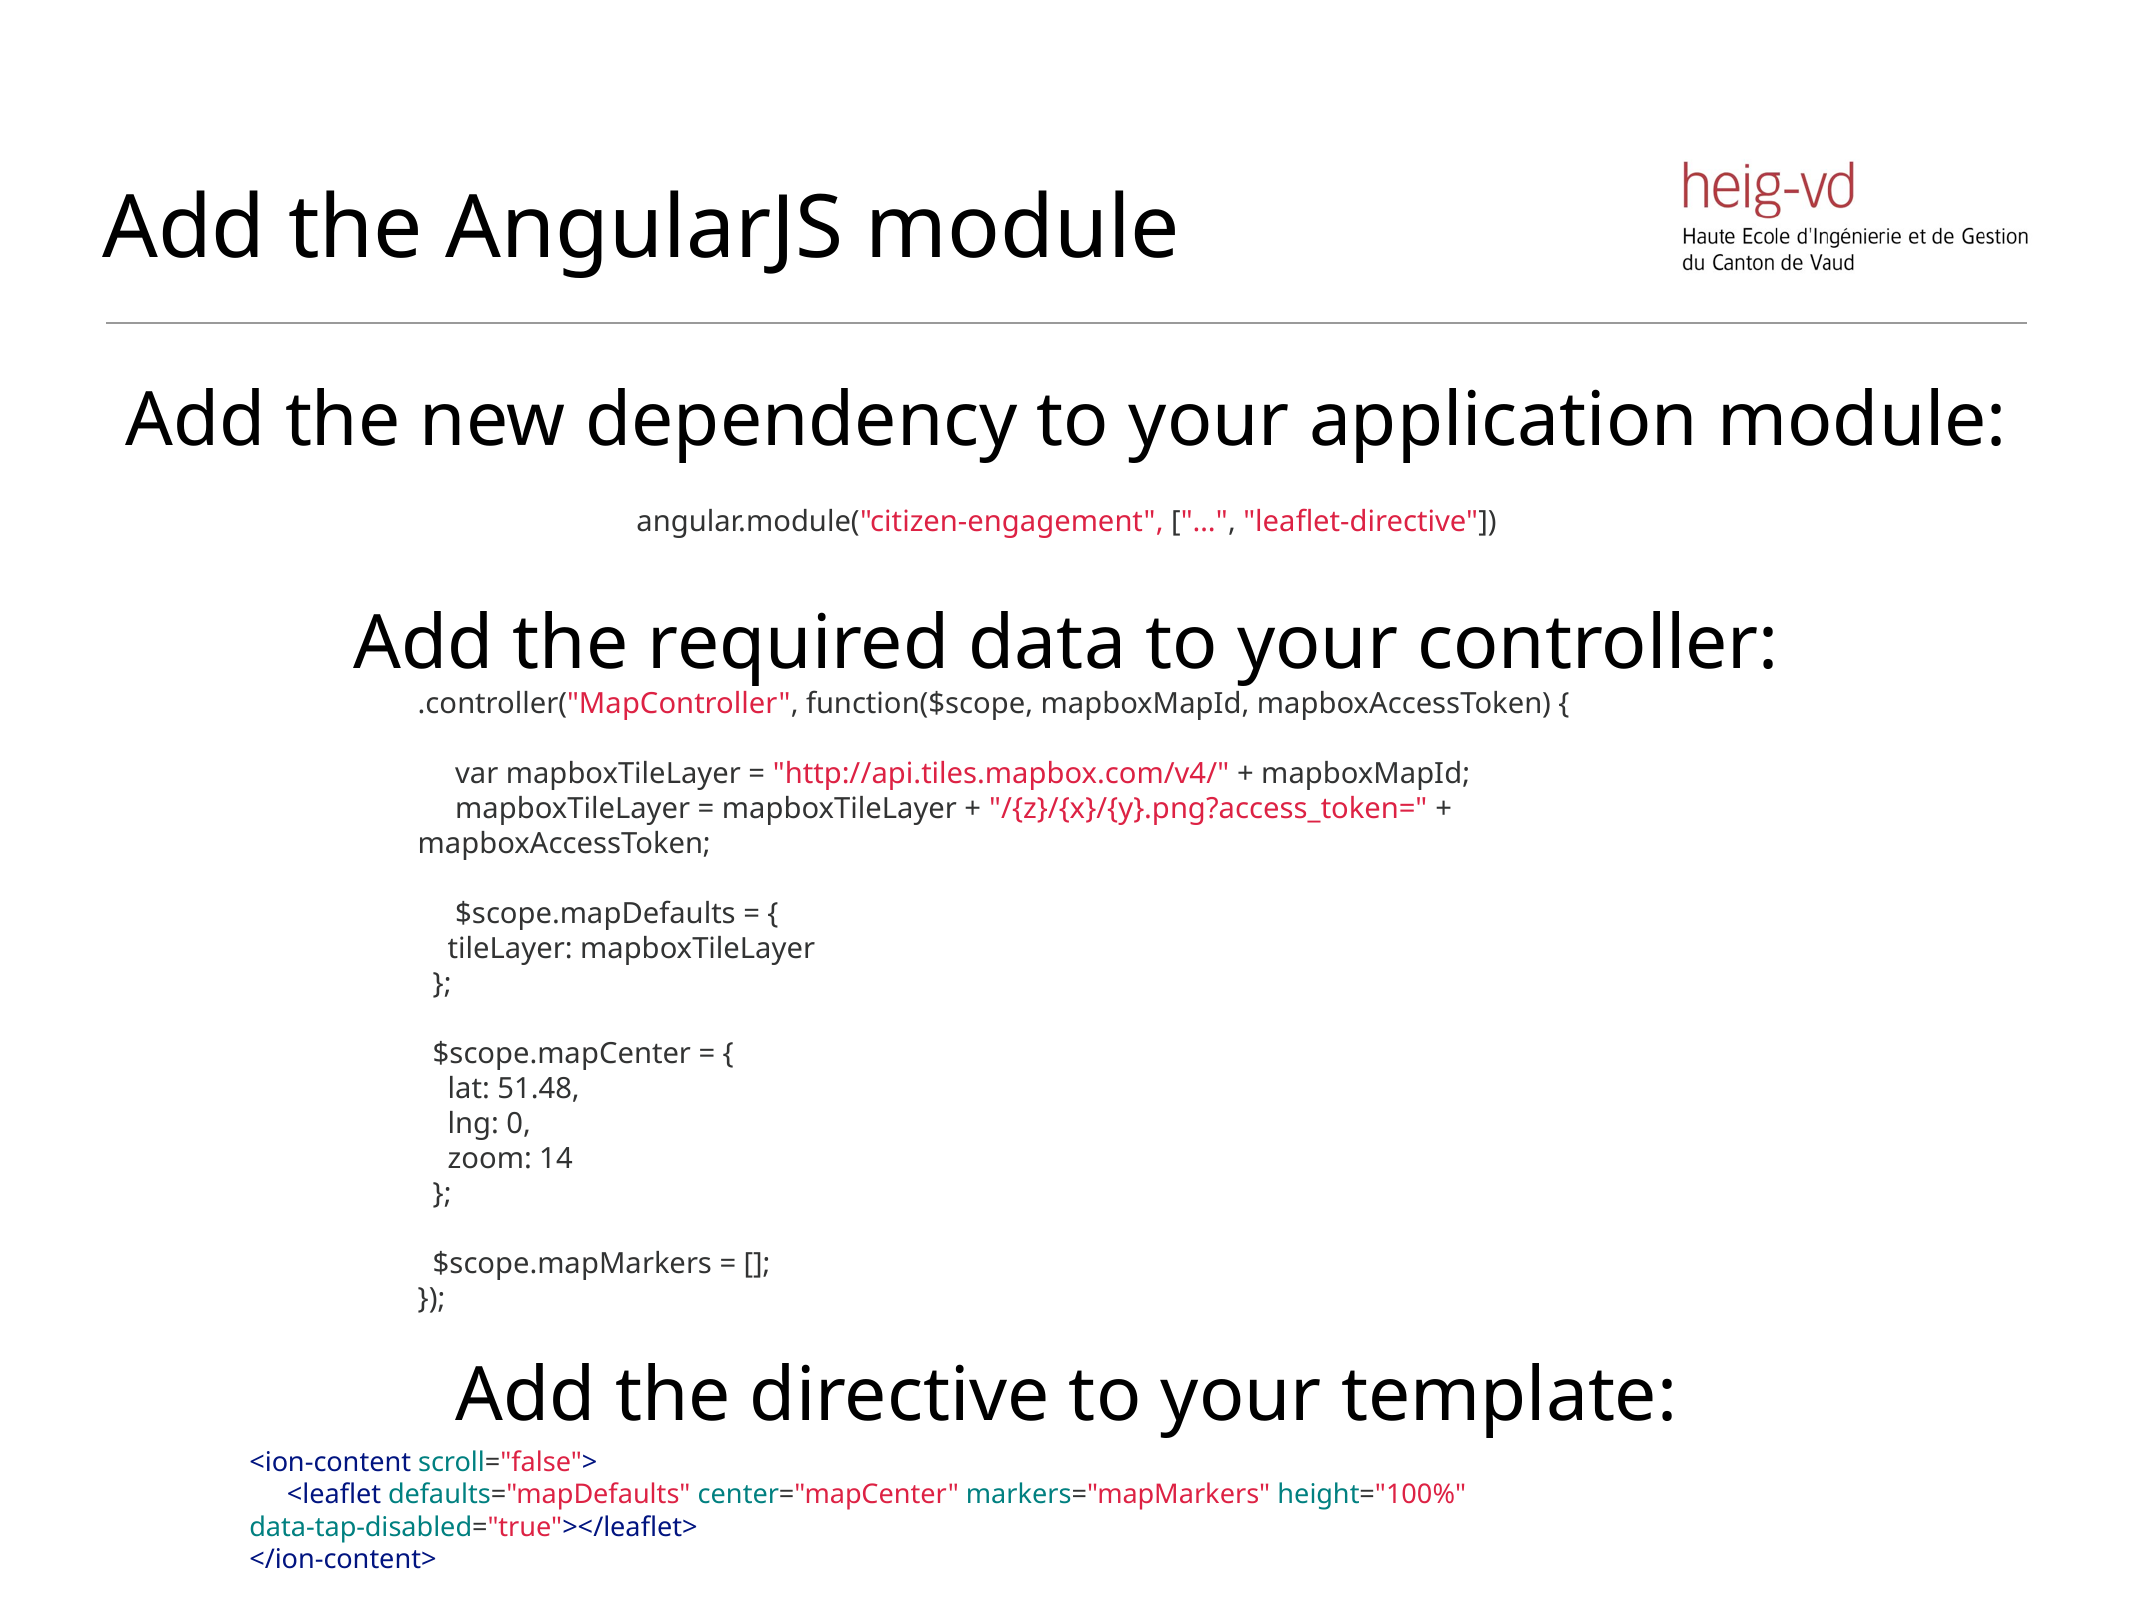

# Add the AngularJS module
Add the new dependency to your application module:
angular.module("citizen-engagement", ["…", "leaflet-directive"])
Add the required data to your controller:
.controller("MapController", function($scope, mapboxMapId, mapboxAccessToken) {
var mapboxTileLayer = "http://api.tiles.mapbox.com/v4/" + mapboxMapId;
mapboxTileLayer = mapboxTileLayer + "/{z}/{x}/{y}.png?access_token=" + mapboxAccessToken;
$scope.mapDefaults = {
 tileLayer: mapboxTileLayer
 };
 $scope.mapCenter = {
 lat: 51.48,
 lng: 0,
 zoom: 14
 };
 $scope.mapMarkers = [];
});
Add the directive to your template:
<ion-content scroll="false">
<leaflet defaults="mapDefaults" center="mapCenter" markers="mapMarkers" height="100%" data-tap-disabled="true"></leaflet>
</ion-content>